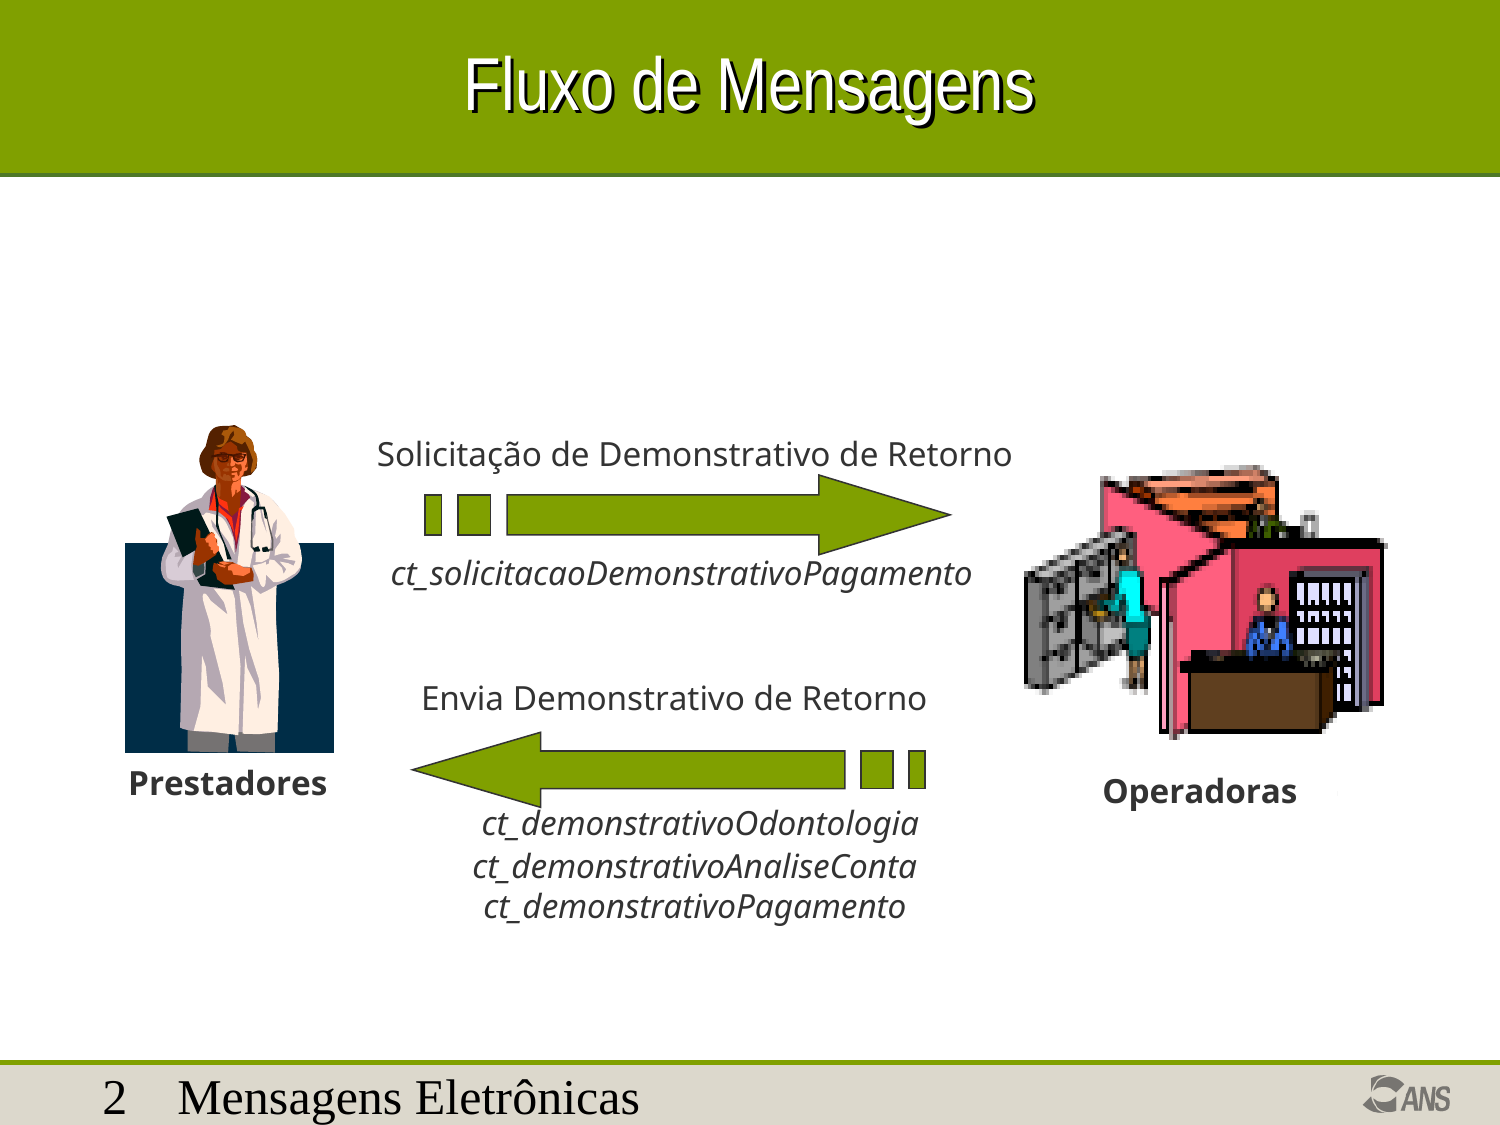

# Fluxo de Mensagens
Prestadores
Solicitação de Demonstrativo de Retorno
ct_solicitacaoDemonstrativoPagamento
Operadoras
Envia Demonstrativo de Retorno
ct_demonstrativoOdontologia
ct_demonstrativoAnaliseConta
ct_demonstrativoPagamento
25
Mensagens Eletrônicas